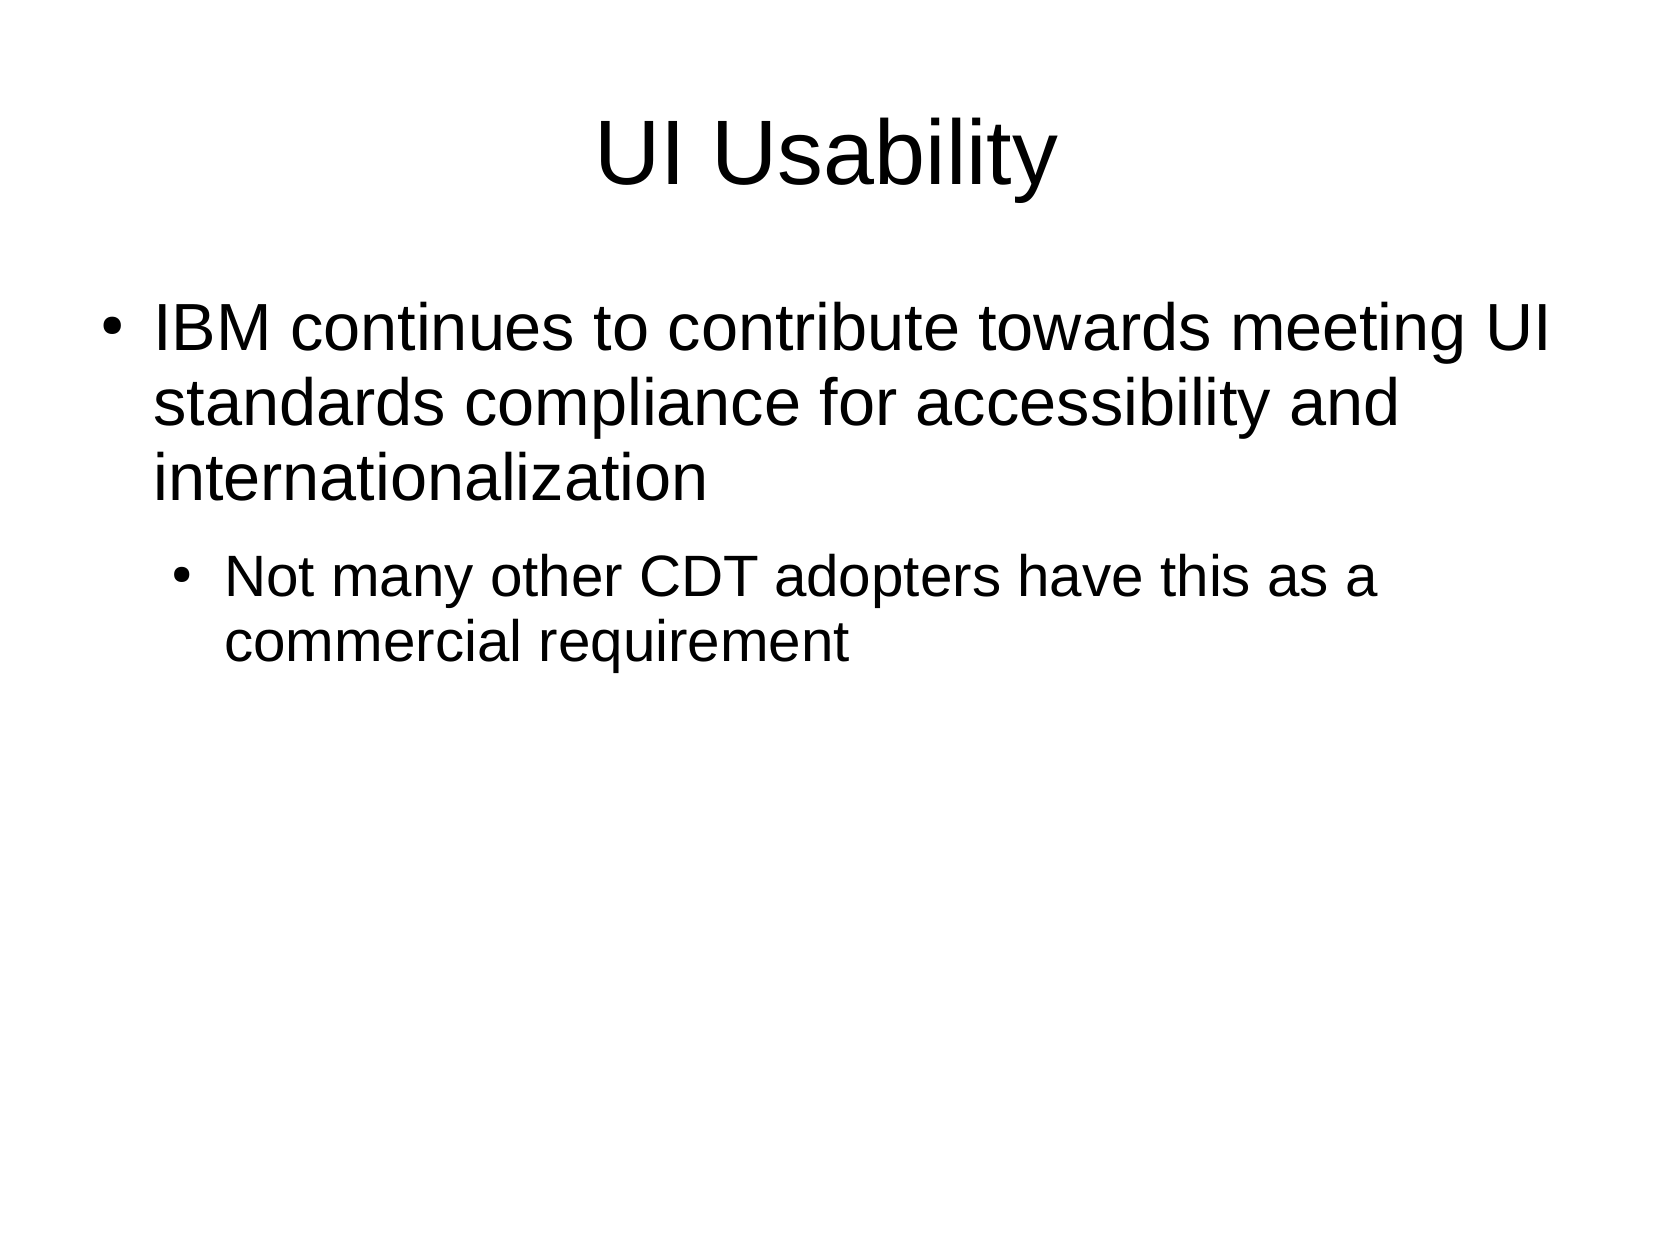

# UI Usability
IBM continues to contribute towards meeting UI standards compliance for accessibility and internationalization
Not many other CDT adopters have this as a commercial requirement